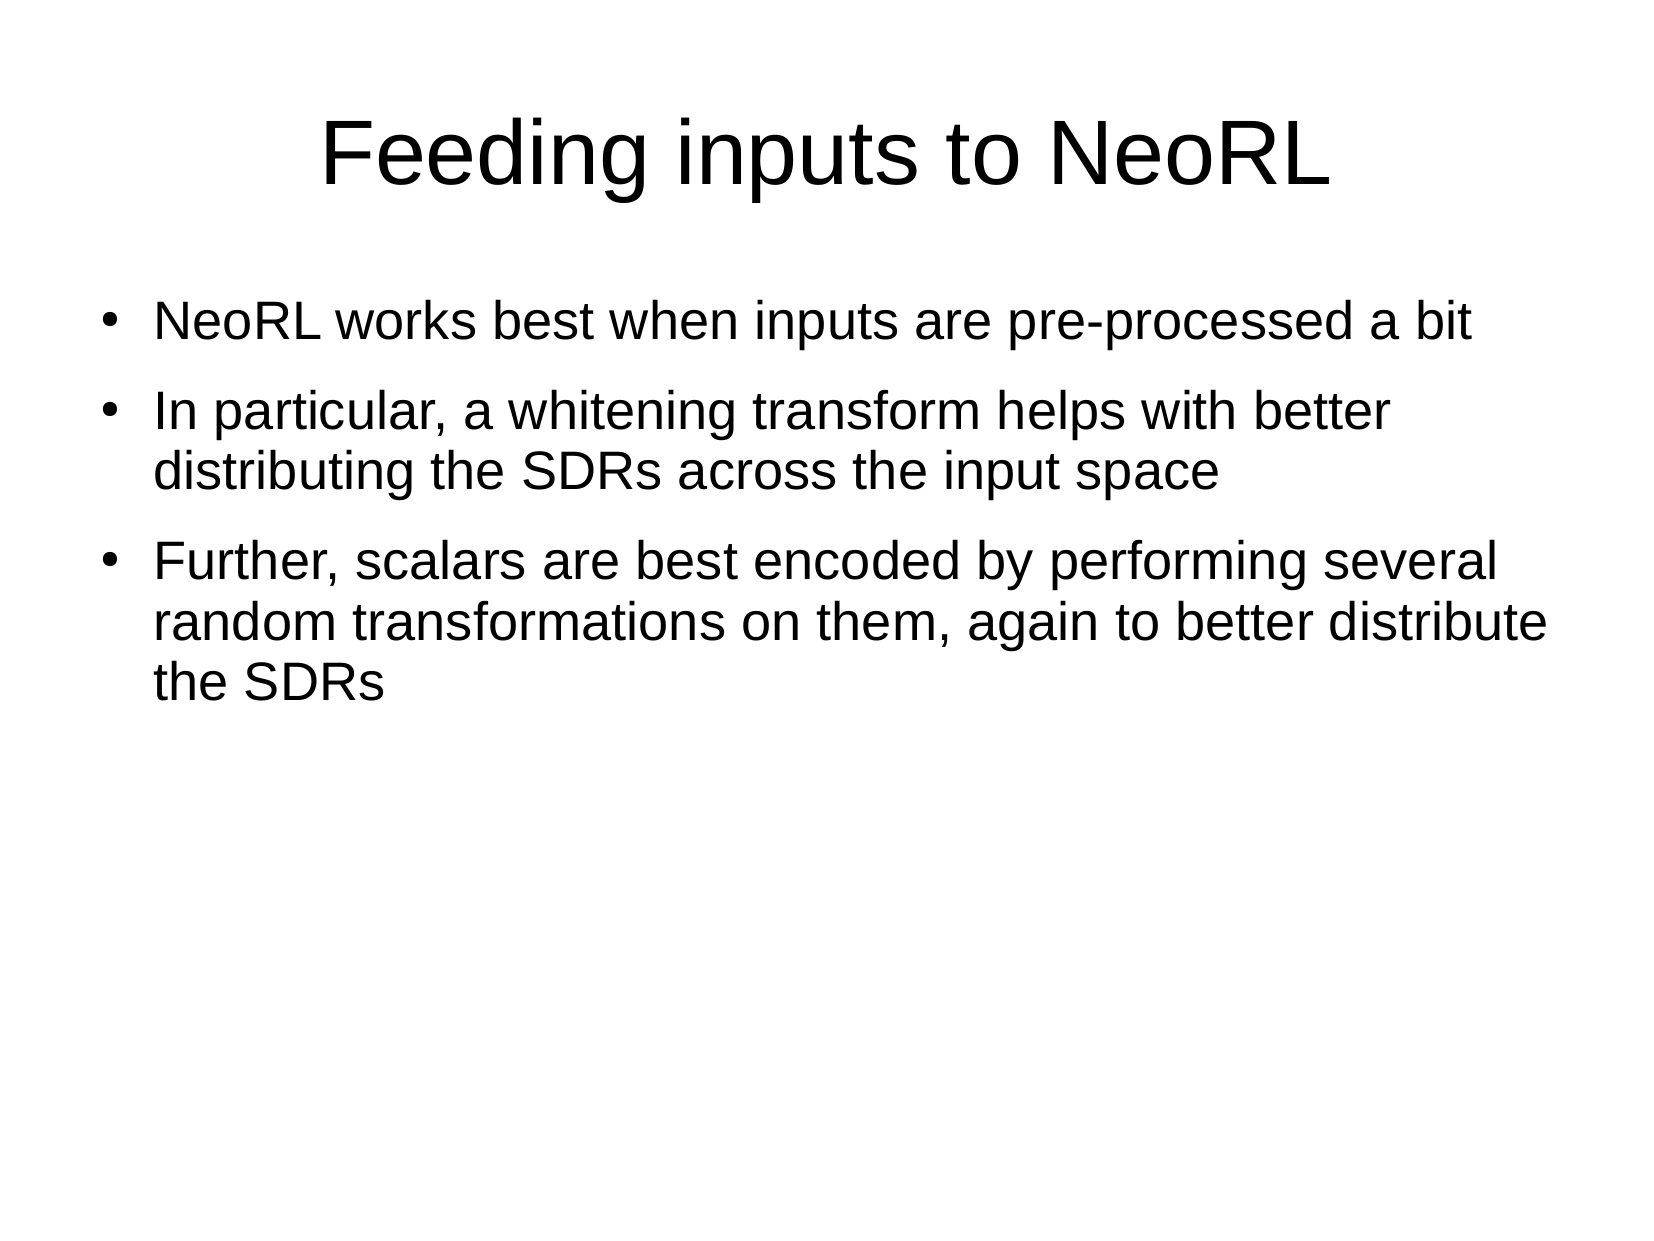

# Feeding inputs to NeoRL
NeoRL works best when inputs are pre-processed a bit
In particular, a whitening transform helps with better distributing the SDRs across the input space
Further, scalars are best encoded by performing several random transformations on them, again to better distribute the SDRs